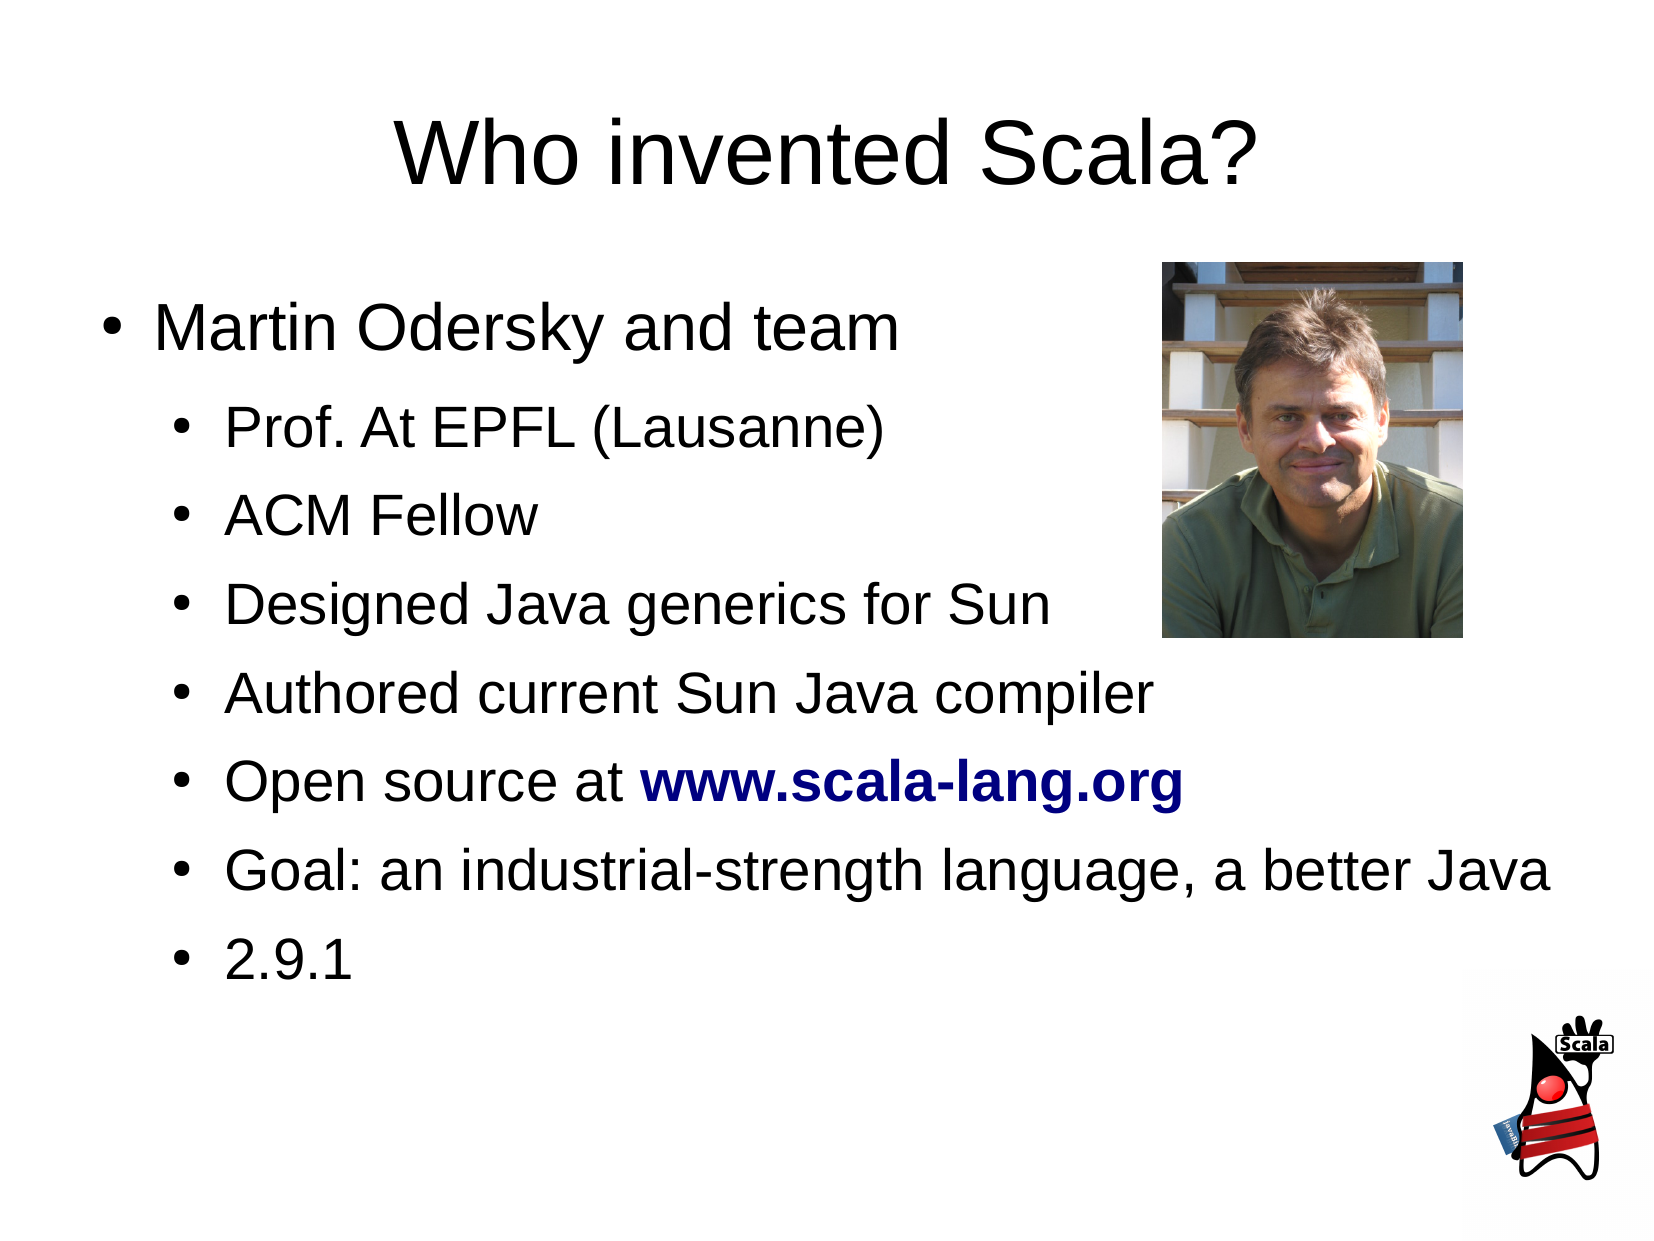

# Who invented Scala?
Martin Odersky and team
Prof. At EPFL (Lausanne)
ACM Fellow
Designed Java generics for Sun
Authored current Sun Java compiler
Open source at www.scala-lang.org
Goal: an industrial-strength language, a better Java
2.9.1